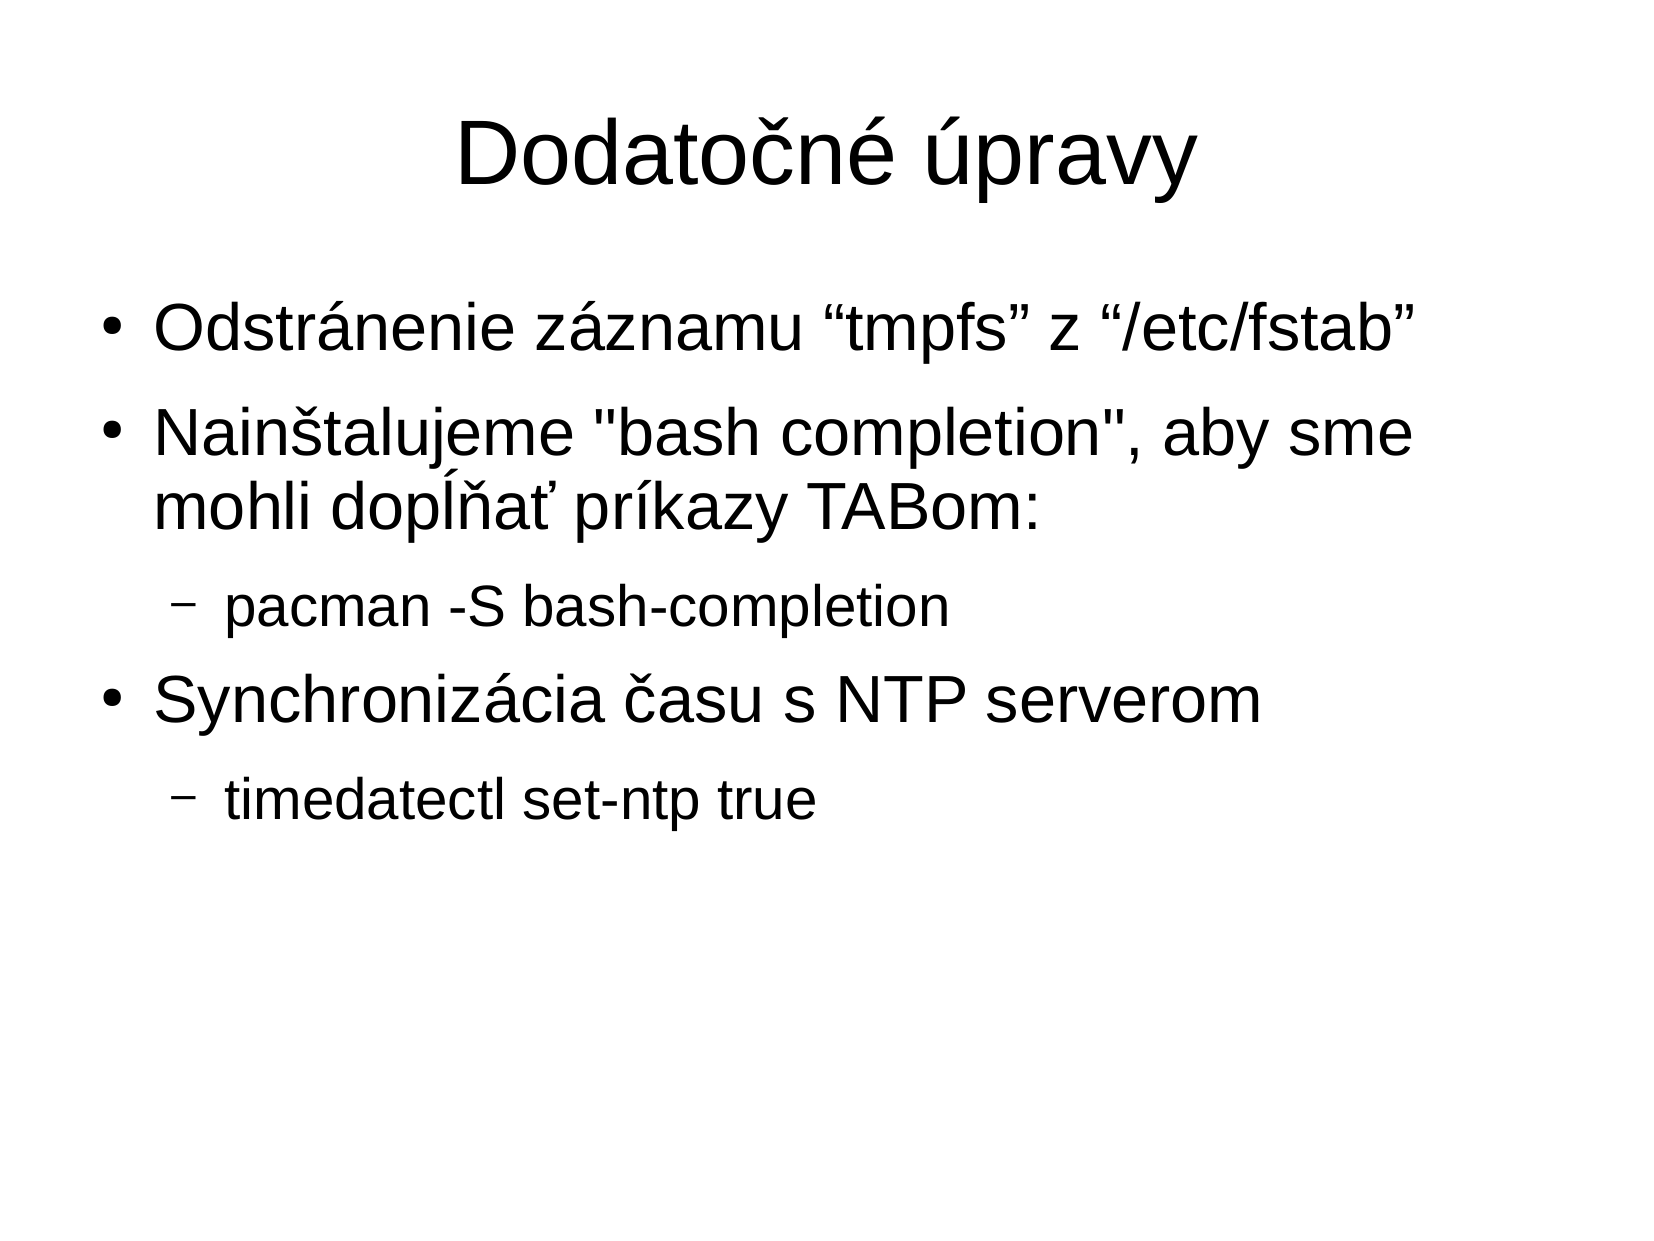

# Dodatočné úpravy
Odstránenie záznamu “tmpfs” z “/etc/fstab”
Nainštalujeme "bash completion", aby sme mohli dopĺňať príkazy TABom:
pacman -S bash-completion
Synchronizácia času s NTP serverom
timedatectl set-ntp true